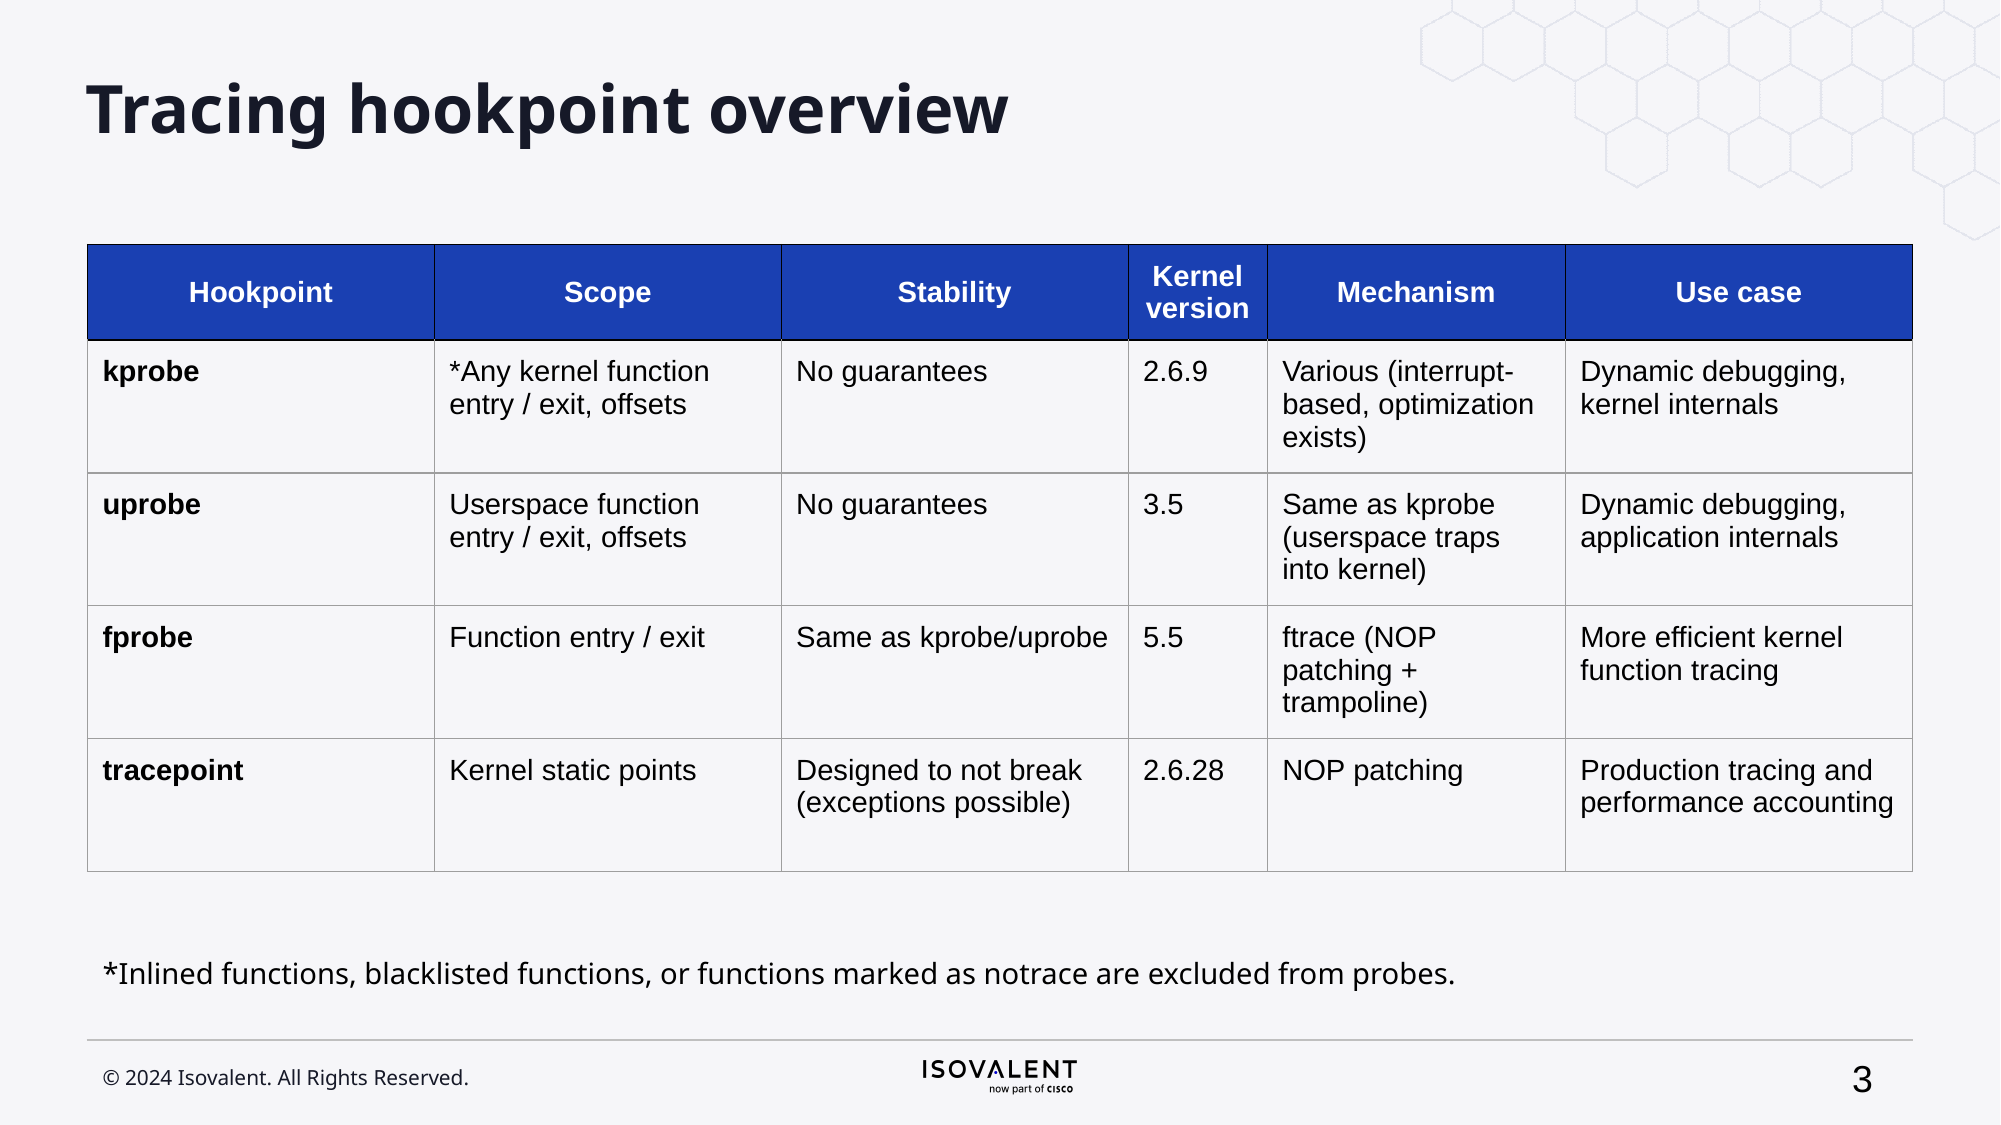

# Tracing hookpoint overview
| Hookpoint | Scope | Stability | Kernel version | Mechanism | Use case |
| --- | --- | --- | --- | --- | --- |
| kprobe | \*Any kernel function entry / exit, offsets | No guarantees | 2.6.9 | Various (interrupt-based, optimization exists) | Dynamic debugging, kernel internals |
| uprobe | Userspace function entry / exit, offsets | No guarantees | 3.5 | Same as kprobe (userspace traps into kernel) | Dynamic debugging, application internals |
| fprobe | Function entry / exit | Same as kprobe/uprobe | 5.5 | ftrace (NOP patching + trampoline) | More efficient kernel function tracing |
| tracepoint | Kernel static points | Designed to not break (exceptions possible) | 2.6.28 | NOP patching | Production tracing and performance accounting |
*Inlined functions, blacklisted functions, or functions marked as notrace are excluded from probes.